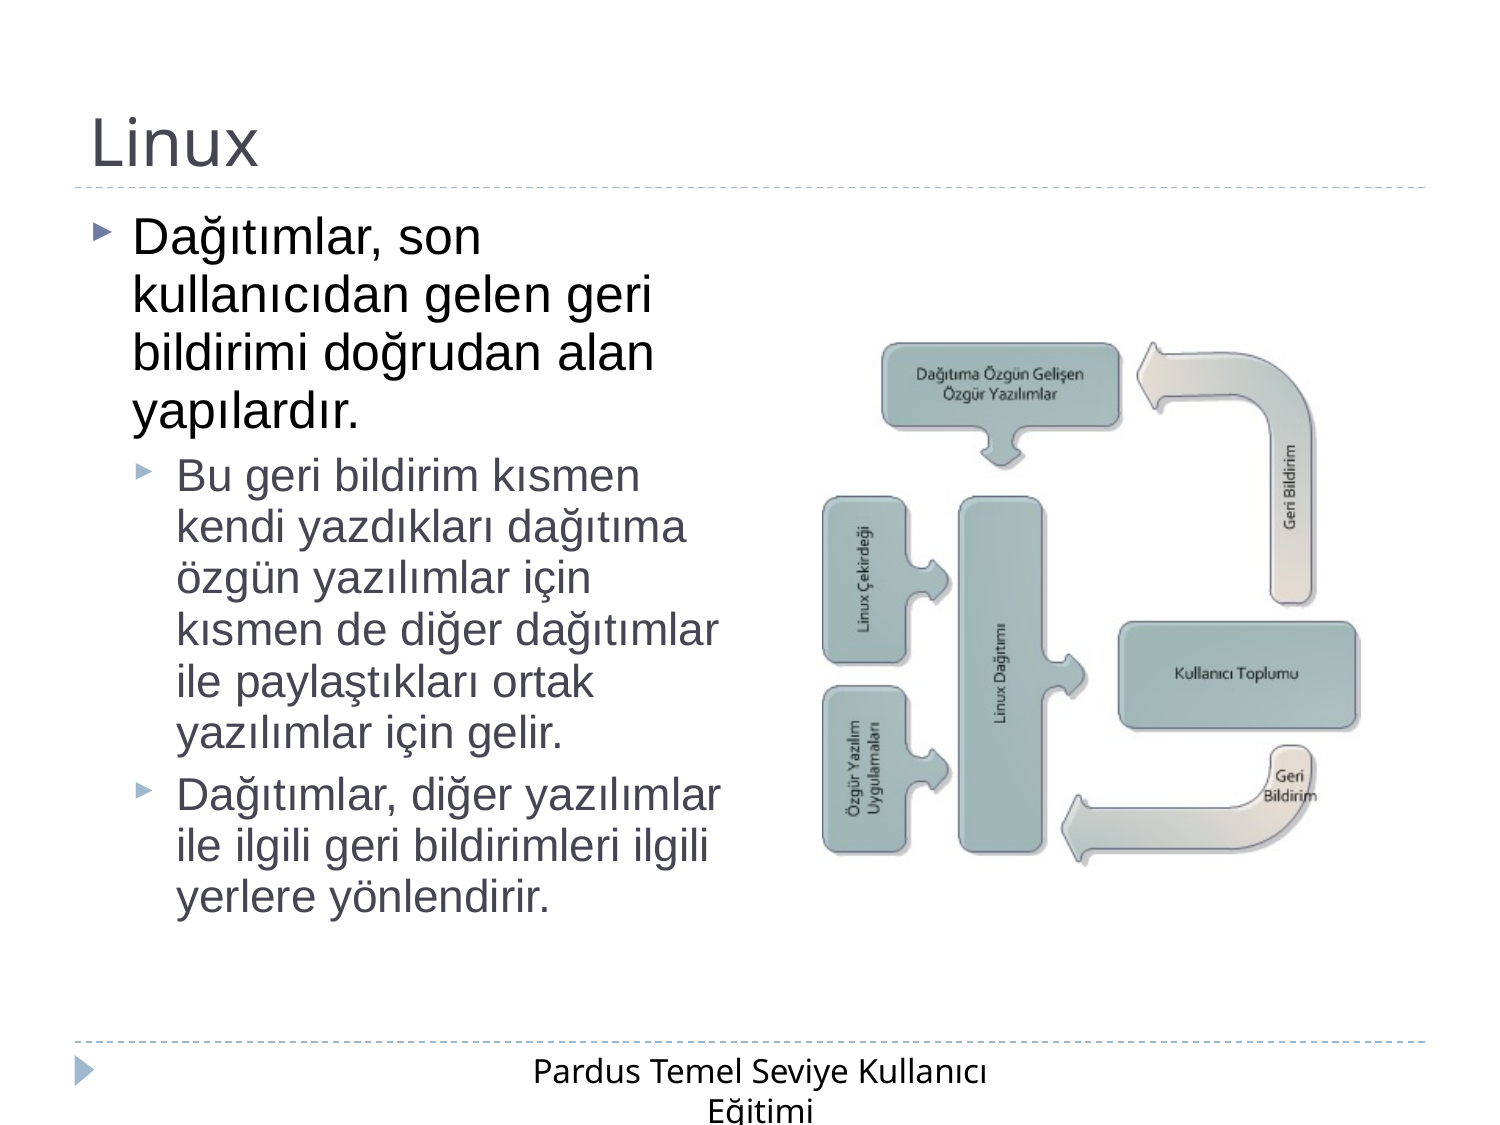

# Linux
Dağıtımlar, son kullanıcıdan gelen geri bildirimi doğrudan alan yapılardır.
Bu geri bildirim kısmen kendi yazdıkları dağıtıma özgün yazılımlar için kısmen de diğer dağıtımlar ile paylaştıkları ortak yazılımlar için gelir.
Dağıtımlar, diğer yazılımlar ile ilgili geri bildirimleri ilgili yerlere yönlendirir.